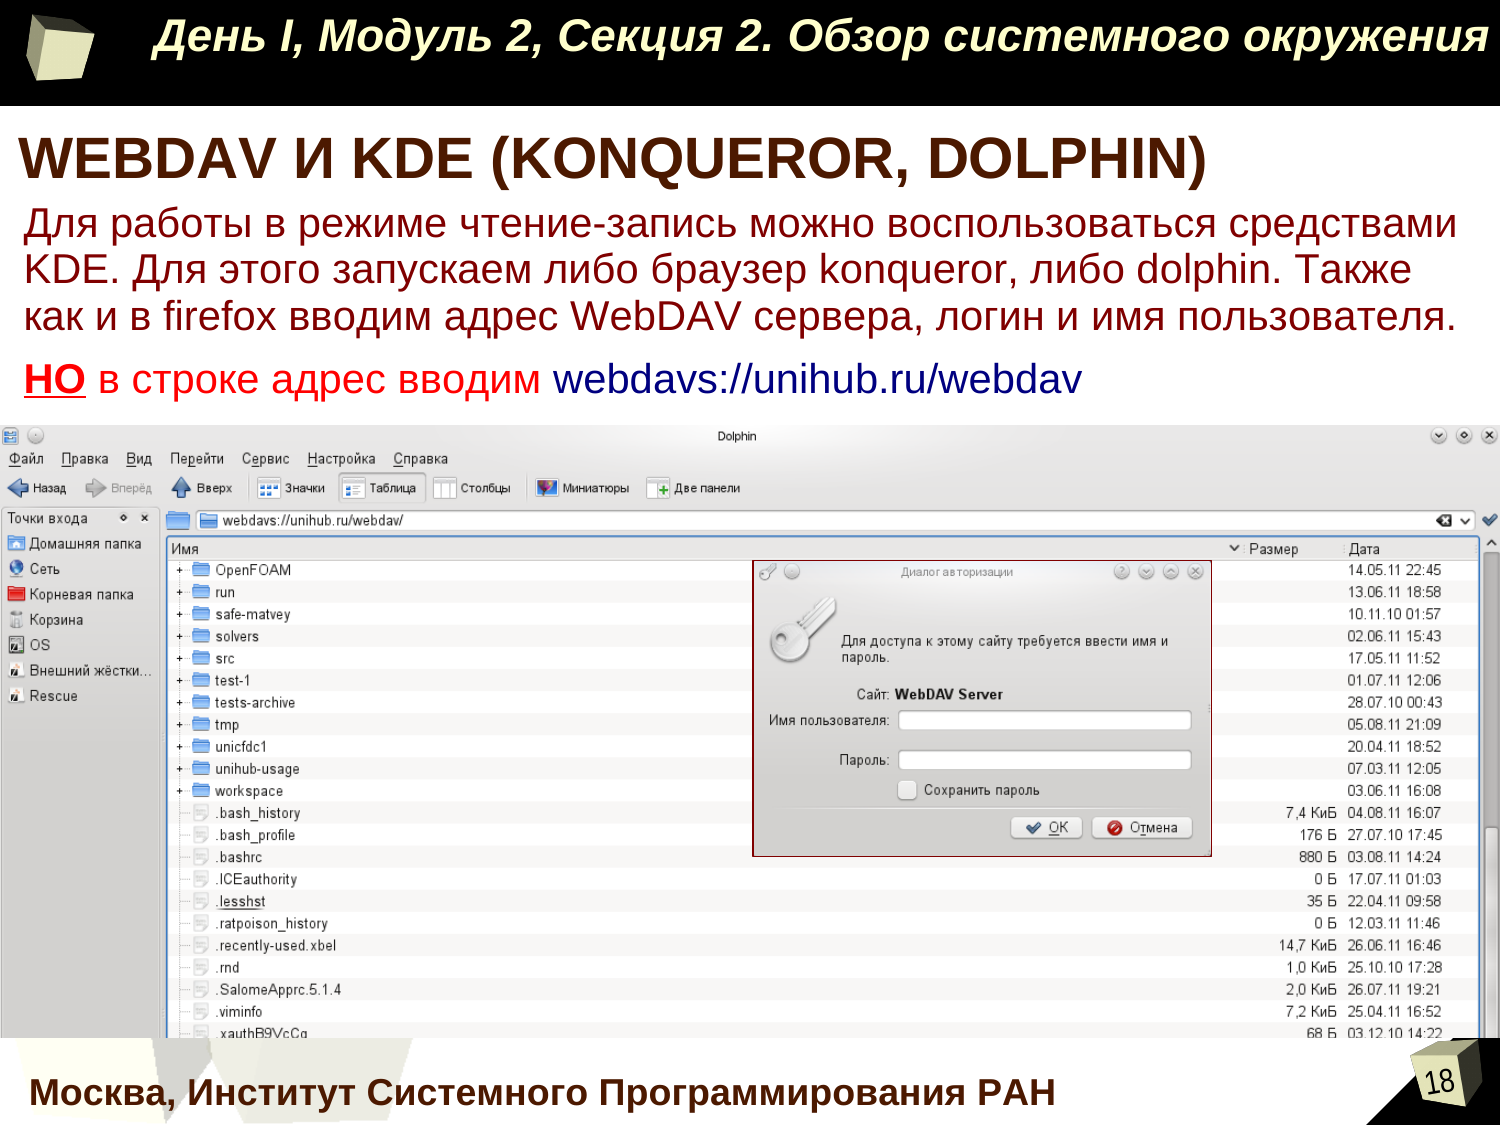

#
WEBDAV И KDE (KONQUEROR, DOLPHIN)
Для работы в режиме чтение-запись можно воспользоваться средствами KDE. Для этого запускаем либо браузер konqueror, либо dolphin. Также как и в firefox вводим адрес WebDAV сервера, логин и имя пользователя.
НО в строке адрес вводим webdavs://unihub.ru/webdav